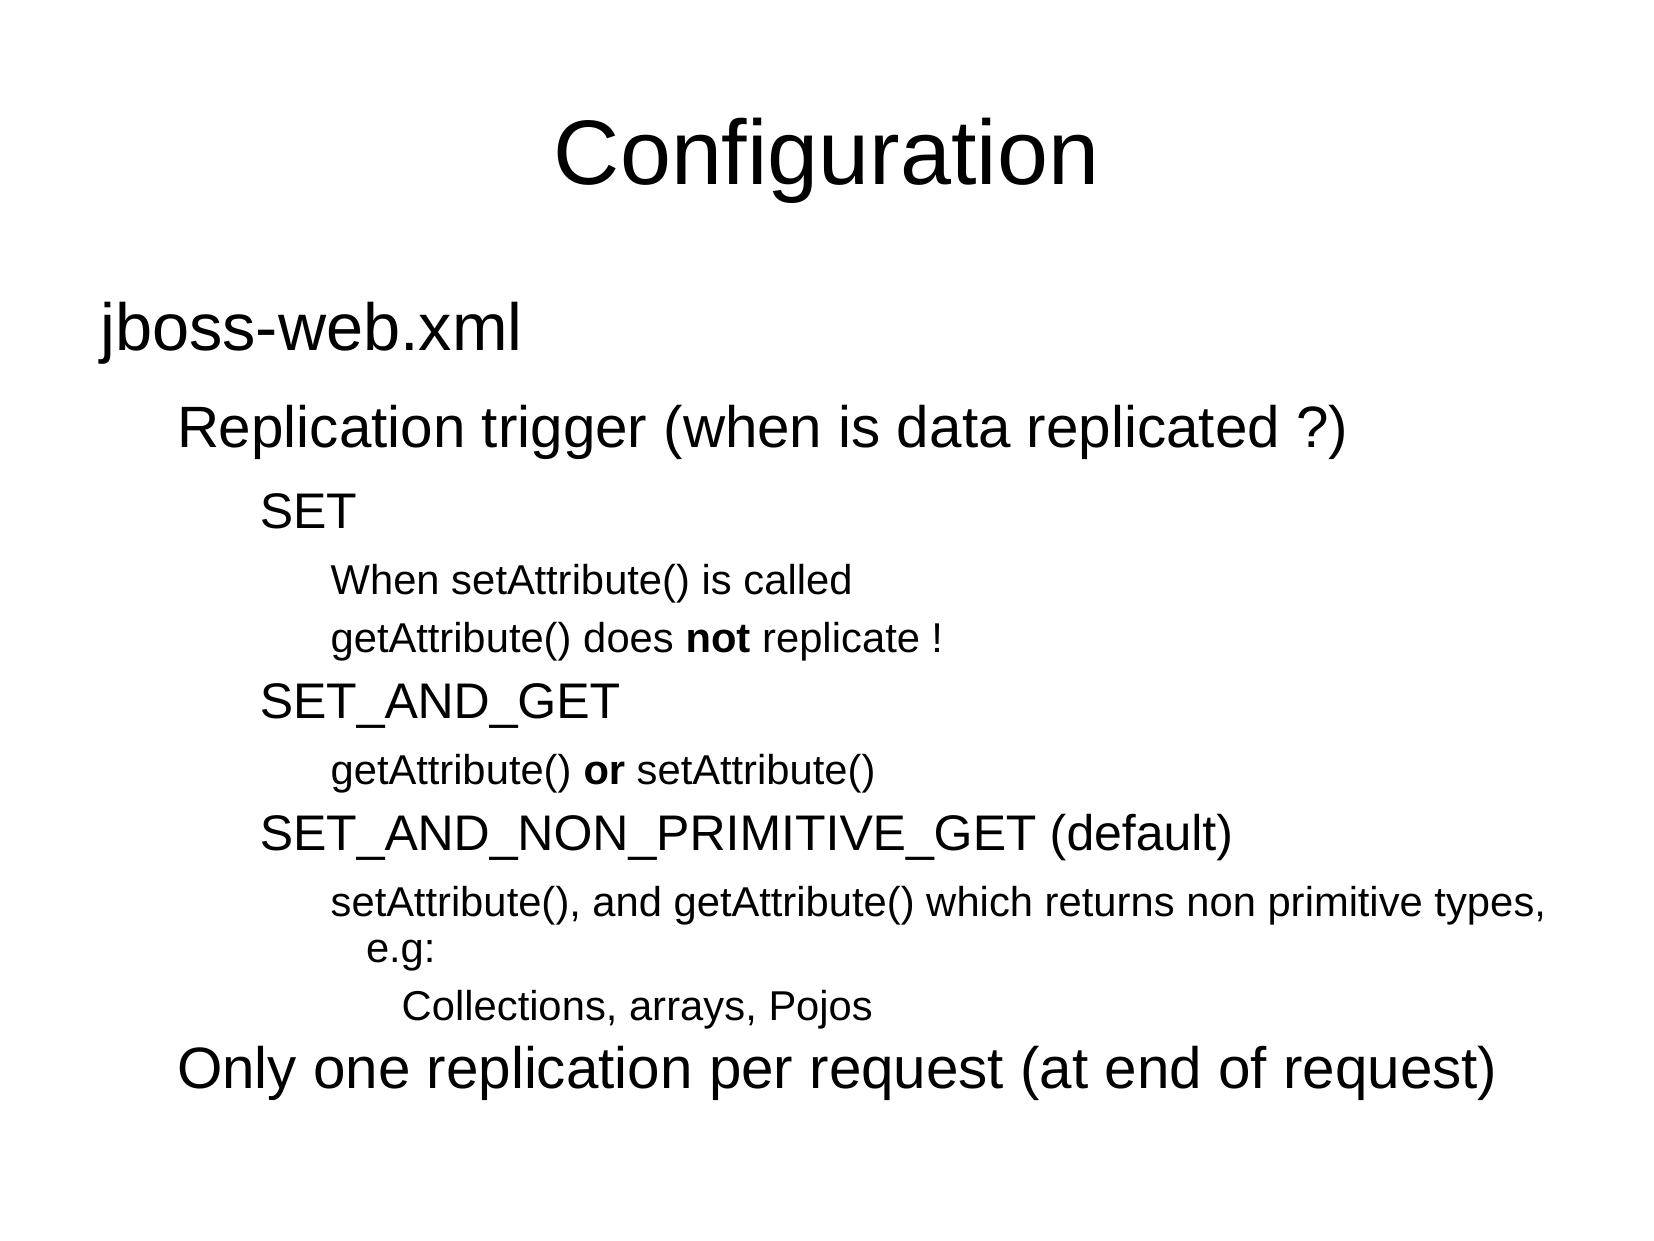

# Configuration
jboss-web.xml
Replication trigger (when is data replicated ?)
SET
When setAttribute() is called
getAttribute() does not replicate !
SET_AND_GET
getAttribute() or setAttribute()
SET_AND_NON_PRIMITIVE_GET (default)
setAttribute(), and getAttribute() which returns non primitive types, e.g:
Collections, arrays, Pojos
Only one replication per request (at end of request)